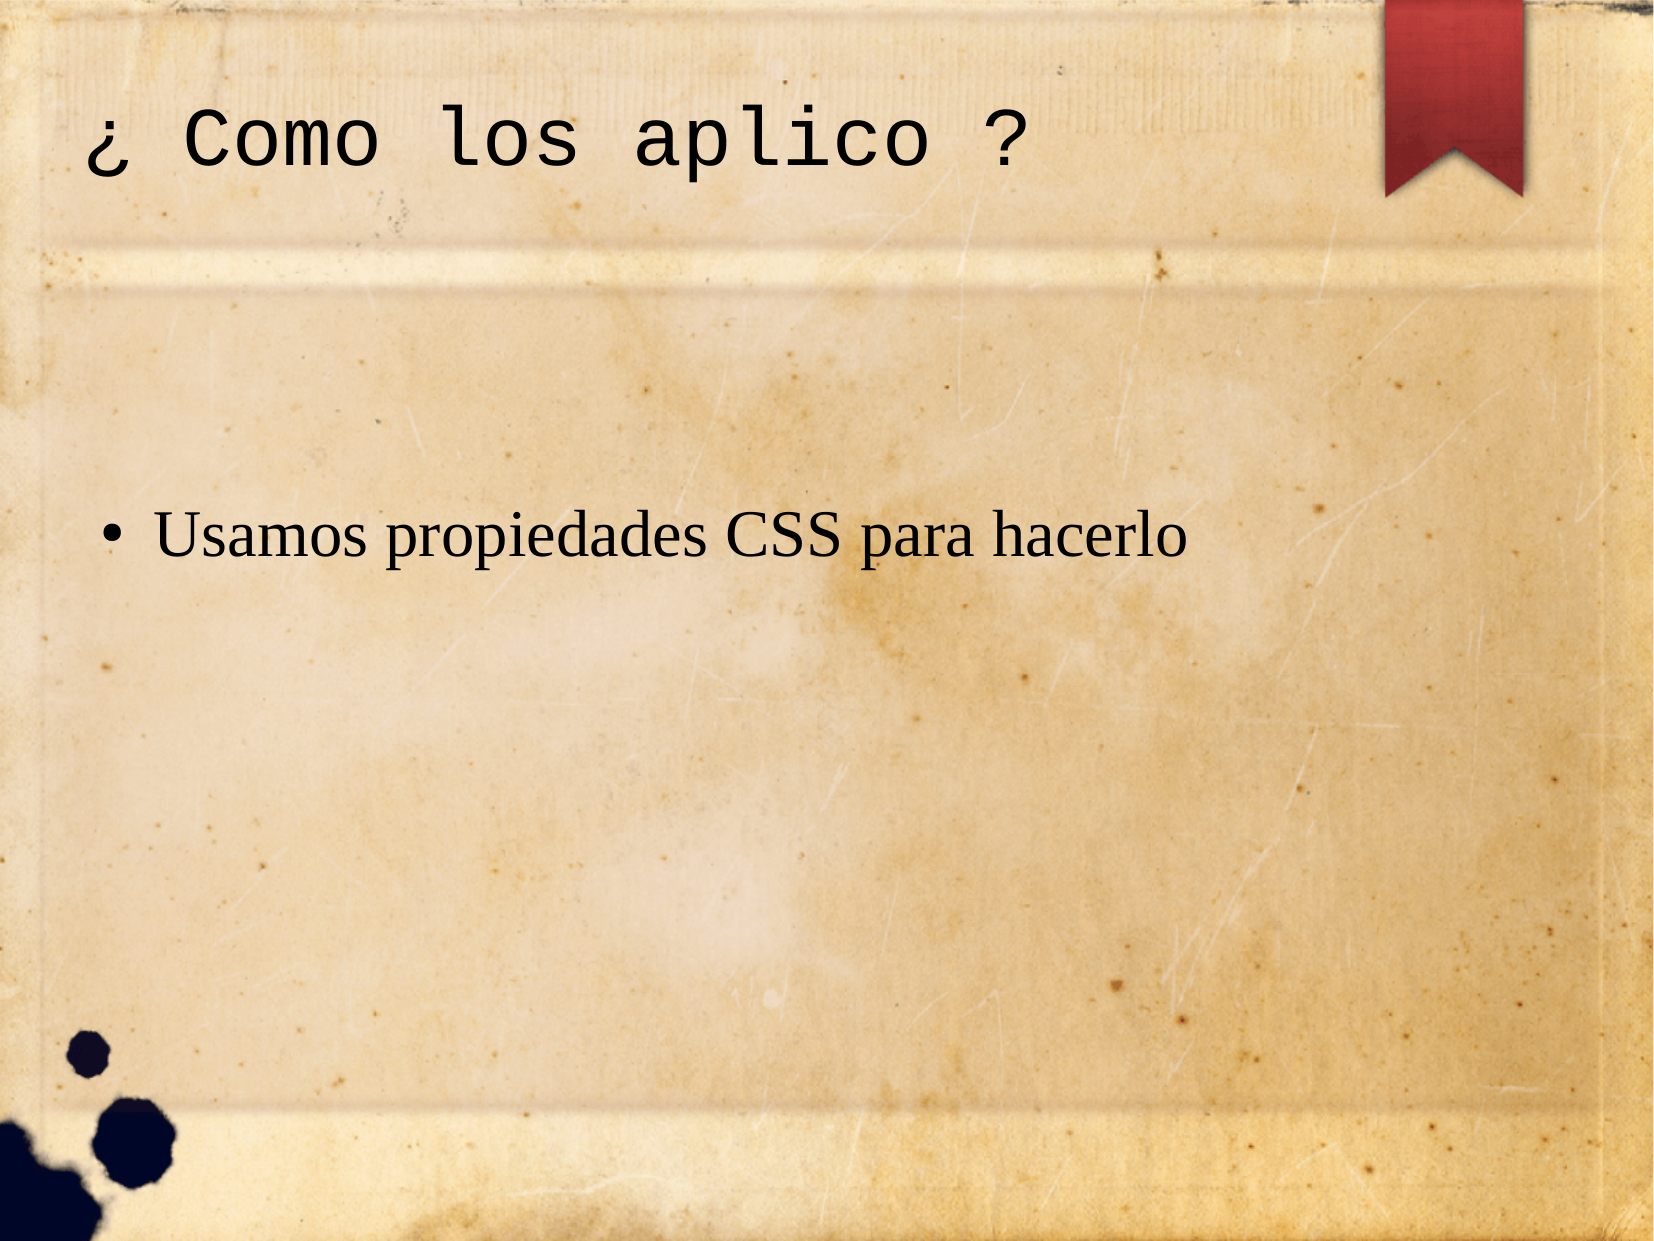

# ¿ Como los aplico ?
Usamos propiedades CSS para hacerlo